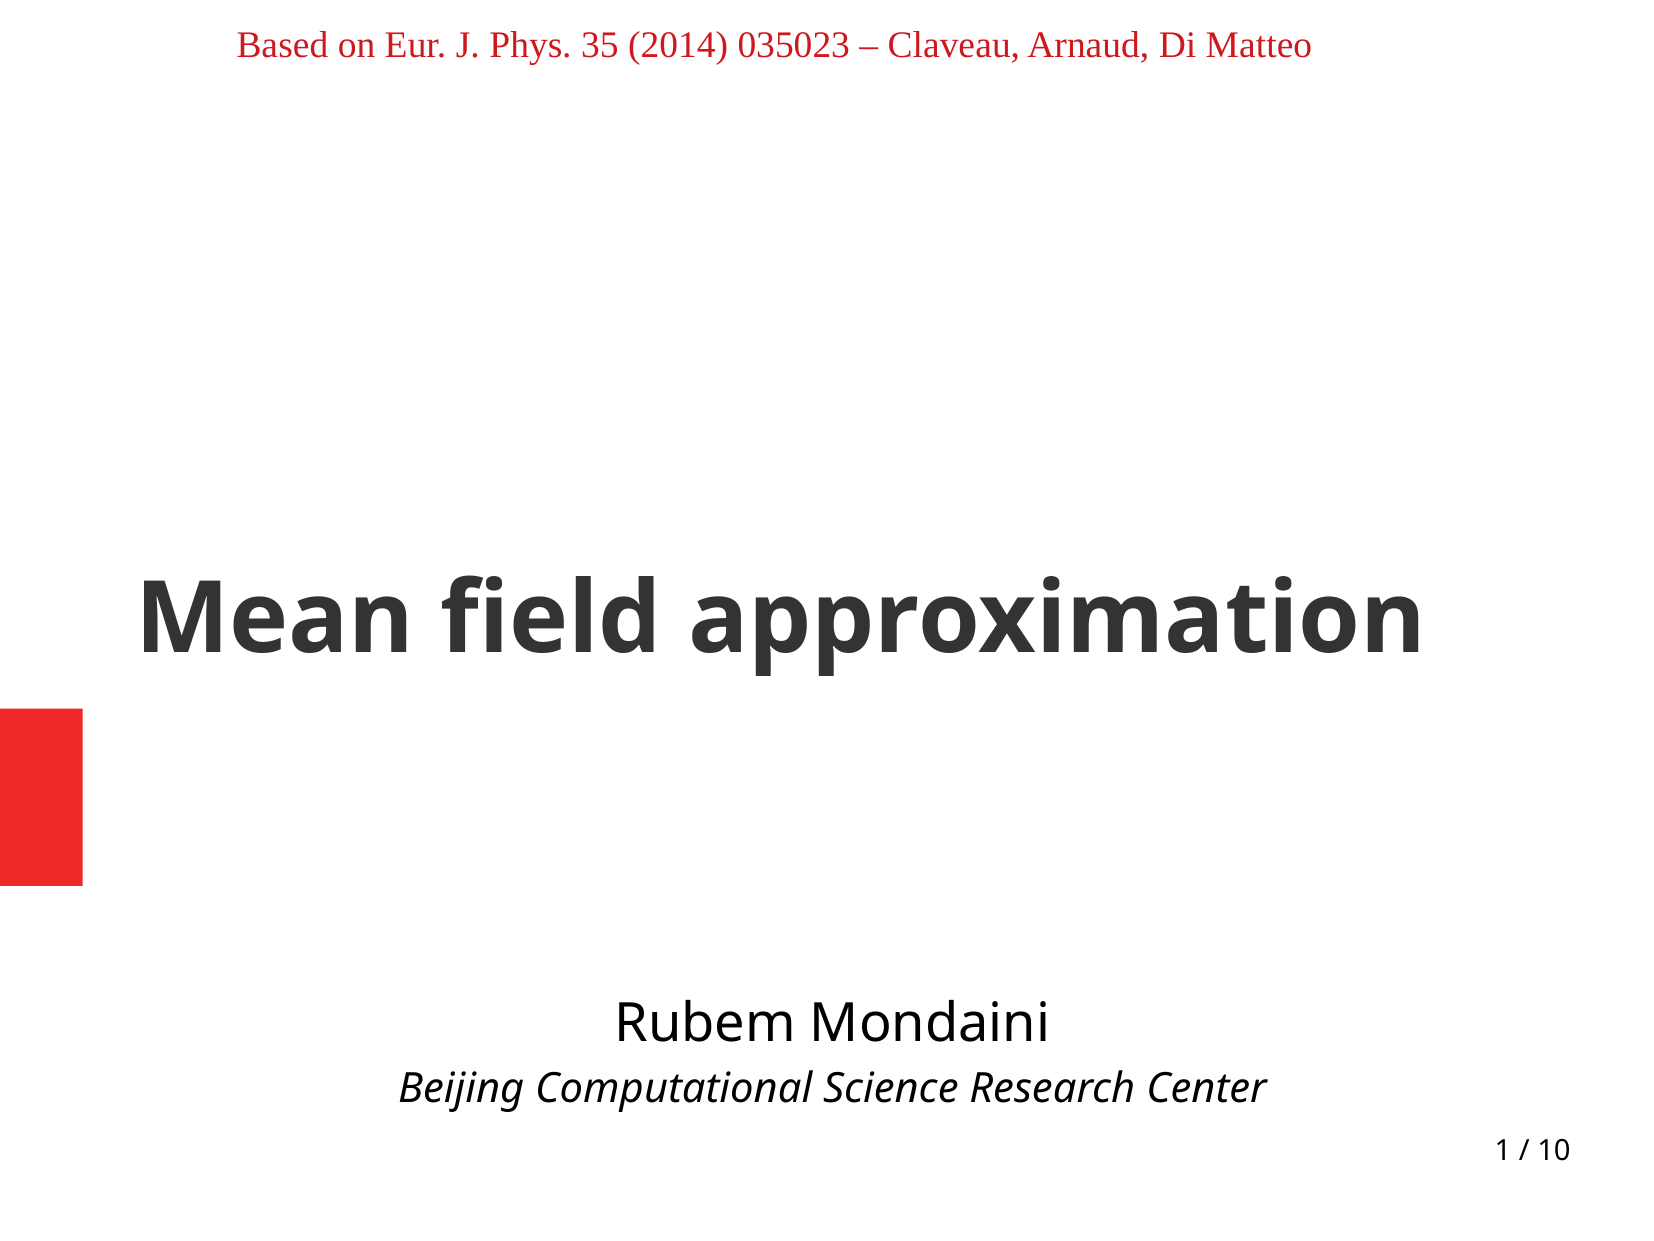

Based on Eur. J. Phys. 35 (2014) 035023 – Claveau, Arnaud, Di Matteo
# Mean field approximation
Rubem Mondaini
Beijing Computational Science Research Center
1